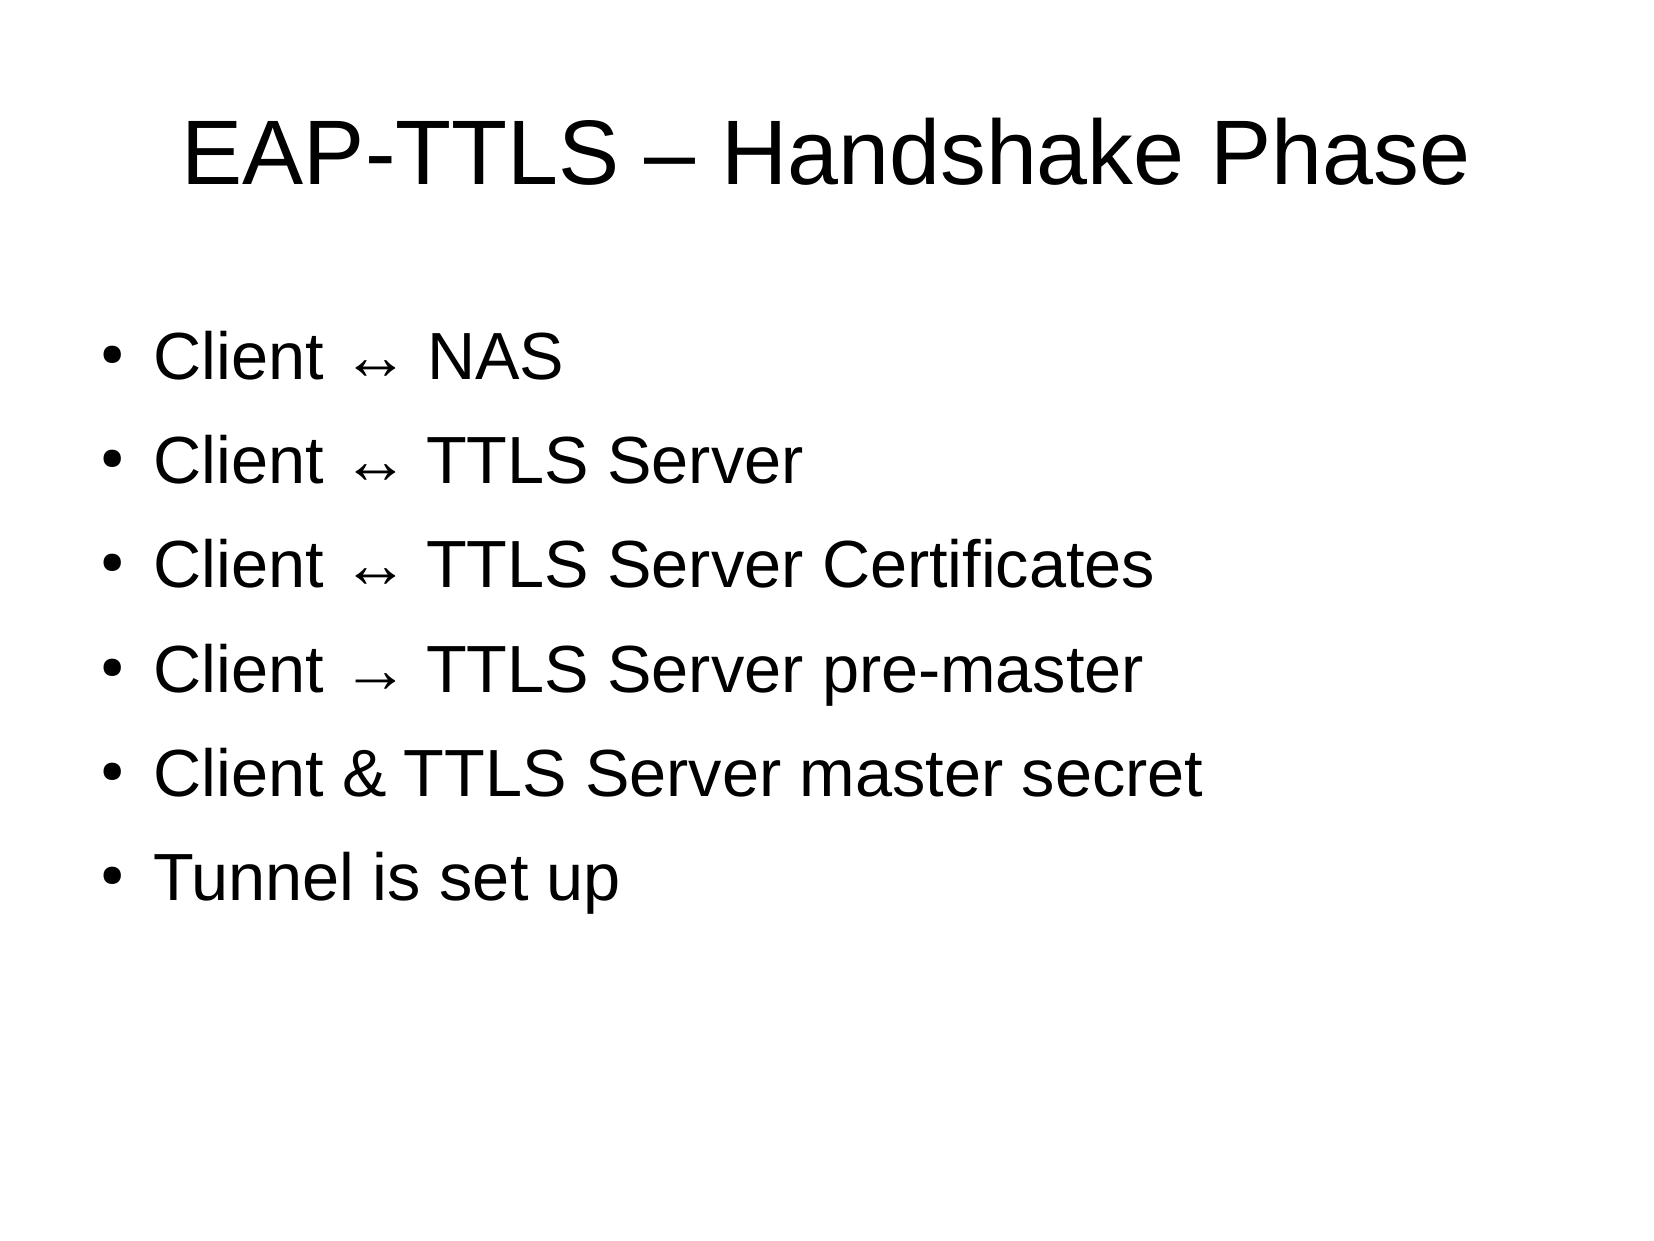

EAP-TTLS – Handshake Phase
# Client ↔ NAS
Client ↔ TTLS Server
Client ↔ TTLS Server Certificates
Client → TTLS Server pre-master
Client & TTLS Server master secret
Tunnel is set up